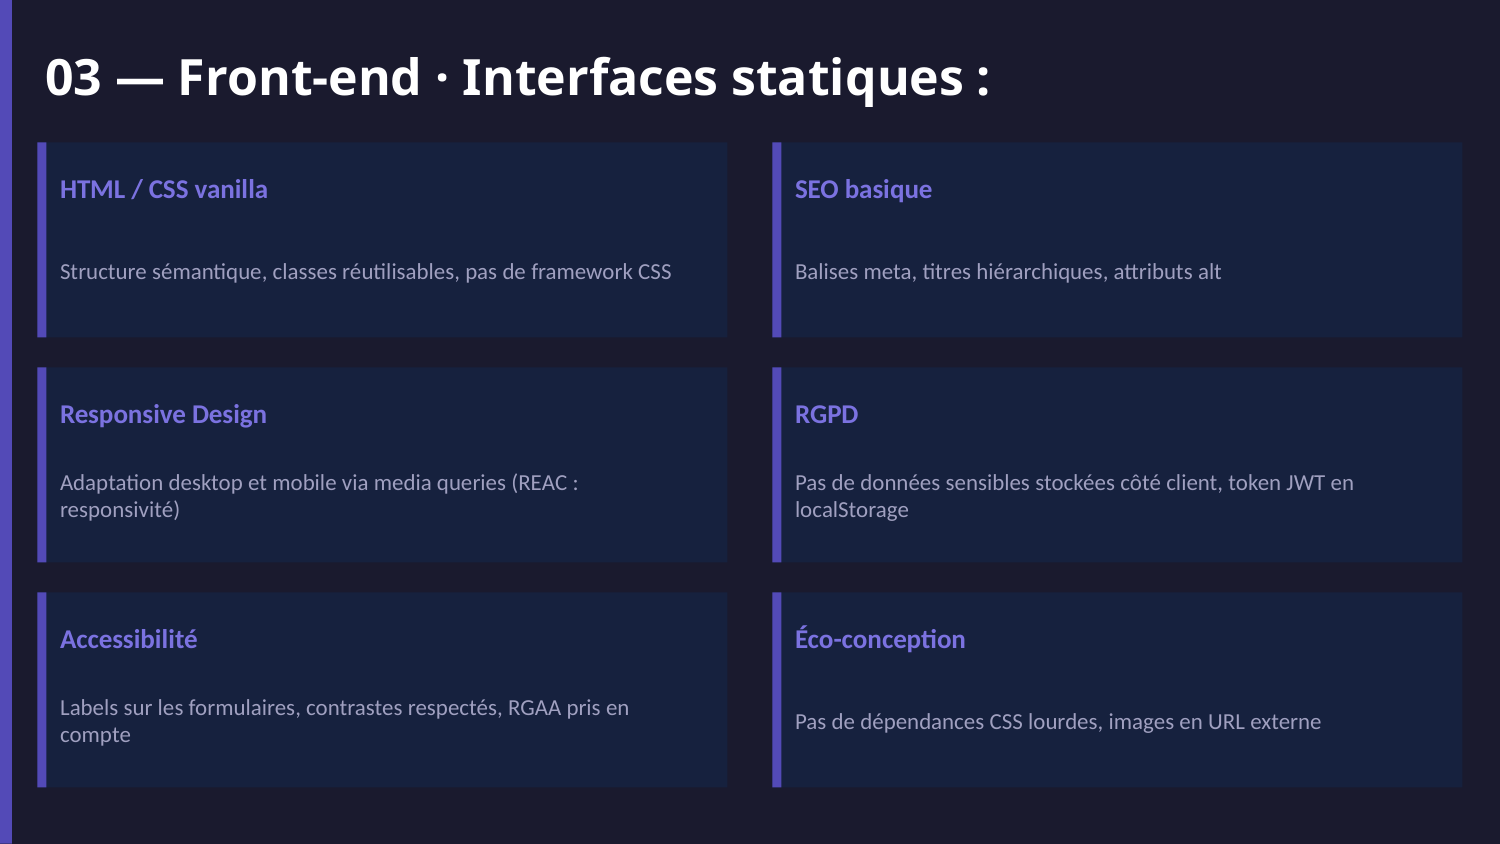

03 — Front-end · Interfaces statiques :
HTML / CSS vanilla
SEO basique
Structure sémantique, classes réutilisables, pas de framework CSS
Balises meta, titres hiérarchiques, attributs alt
Responsive Design
RGPD
Adaptation desktop et mobile via media queries (REAC : responsivité)
Pas de données sensibles stockées côté client, token JWT en localStorage
Accessibilité
Éco-conception
Labels sur les formulaires, contrastes respectés, RGAA pris en compte
Pas de dépendances CSS lourdes, images en URL externe